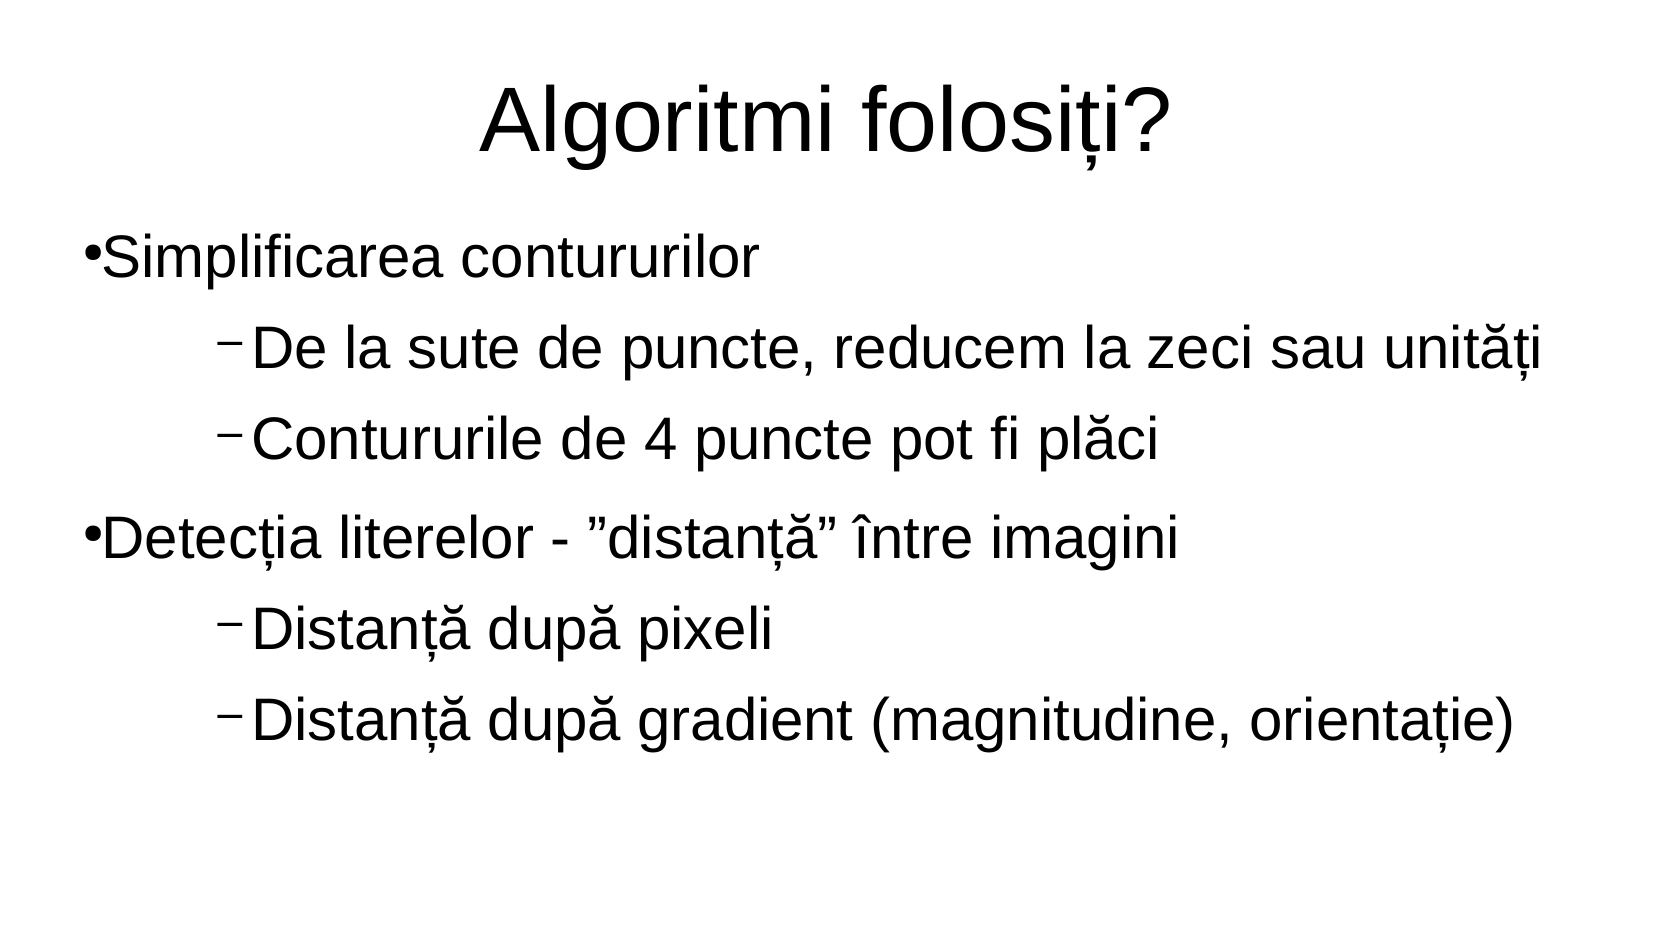

# Algoritmi folosiți?
Simplificarea contururilor
De la sute de puncte, reducem la zeci sau unități
Contururile de 4 puncte pot fi plăci
Detecția literelor - ”distanță” între imagini
Distanță după pixeli
Distanță după gradient (magnitudine, orientație)